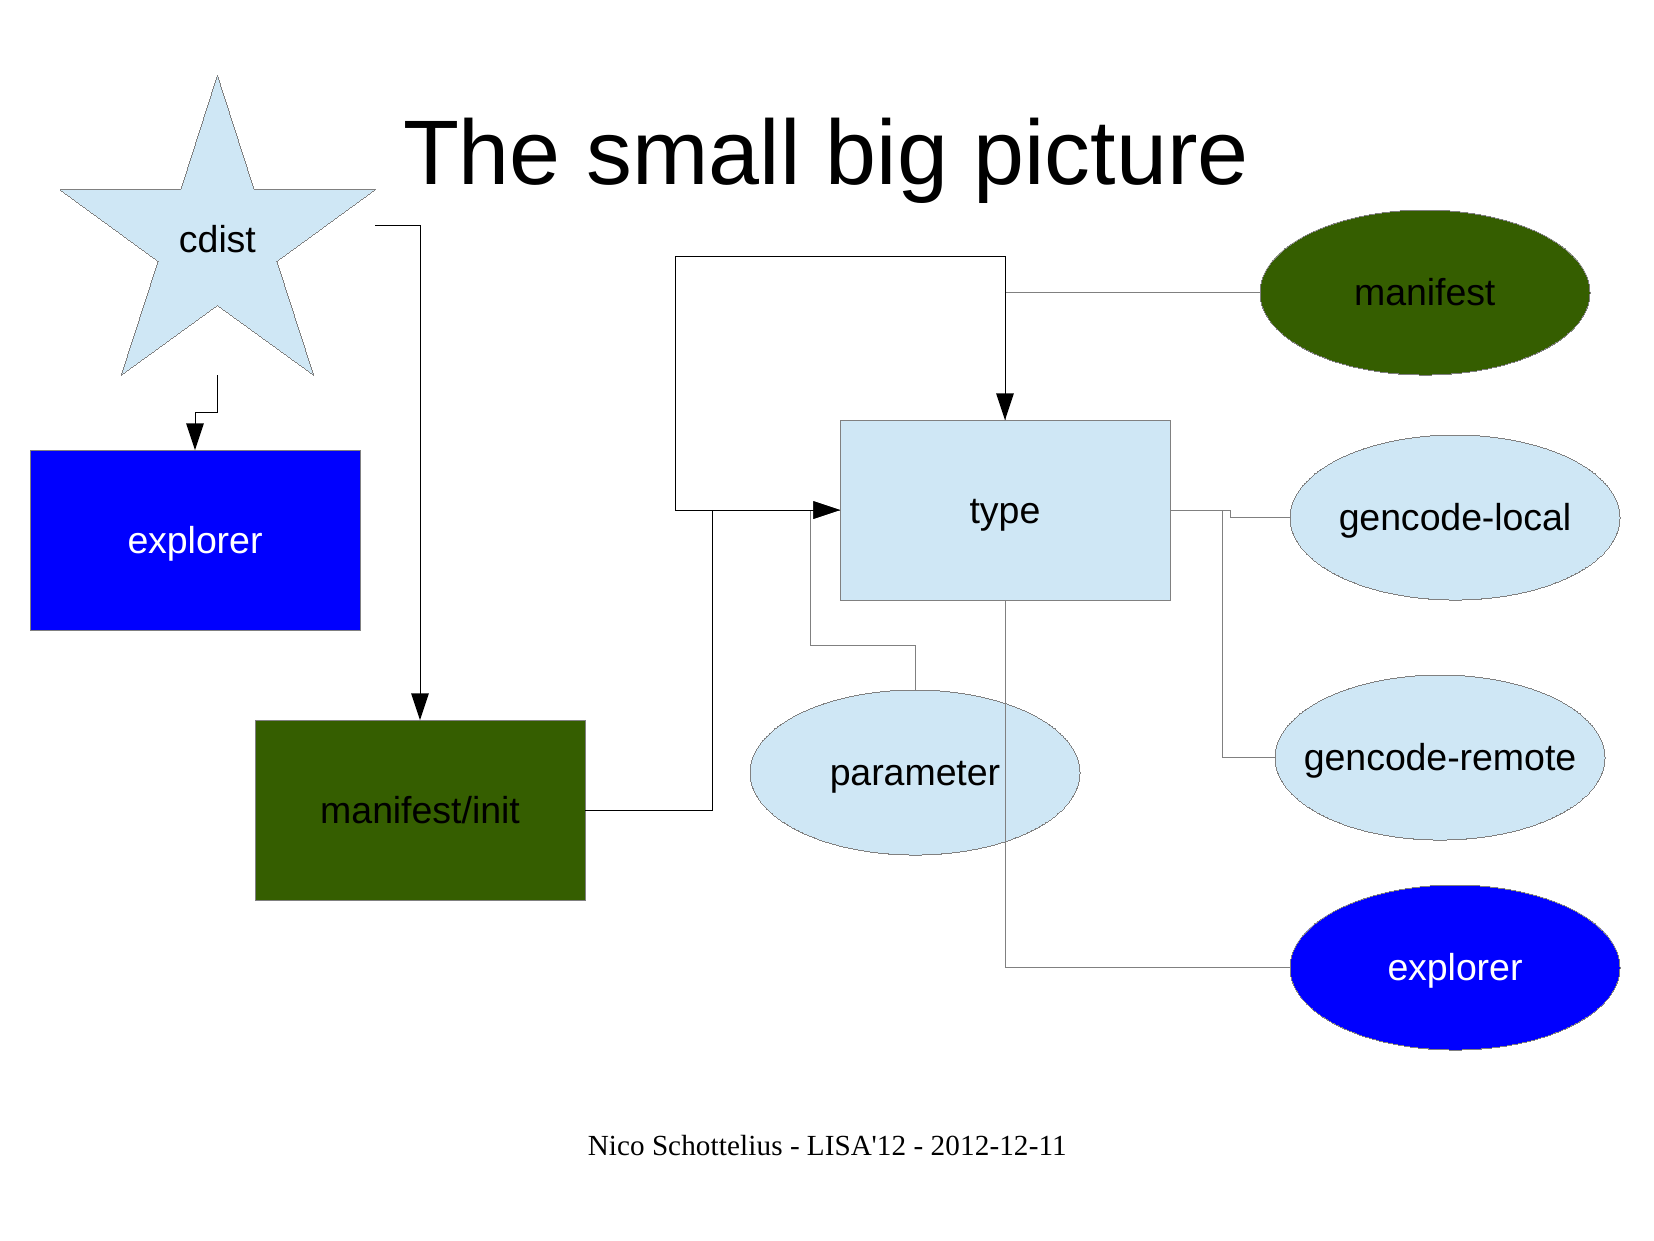

# The small big picture
cdist
manifest
type
gencode-local
explorer
gencode-remote
parameter
manifest/init
explorer
Nico Schottelius - LISA'12 - 2012-12-11